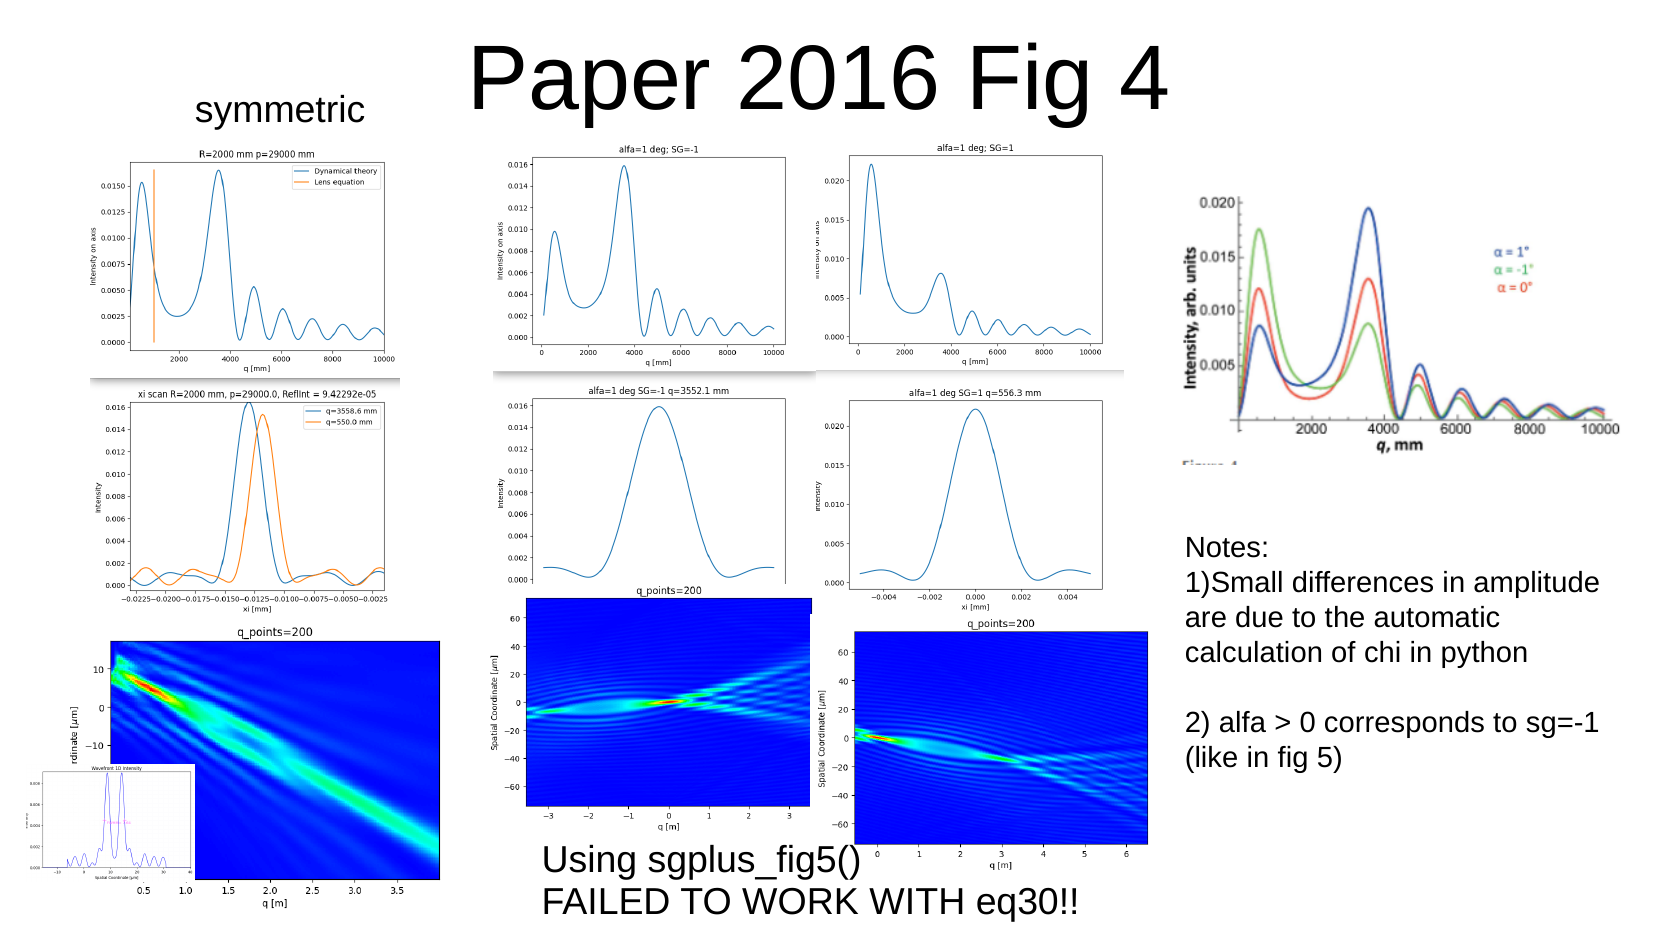

Paper 2016 Fig 4
symmetric
Notes:
1)Small differences in amplitude are due to the automatic calculation of chi in python
2) alfa > 0 corresponds to sg=-1 (like in fig 5)
Using sgplus_fig5()
FAILED TO WORK WITH eq30!!